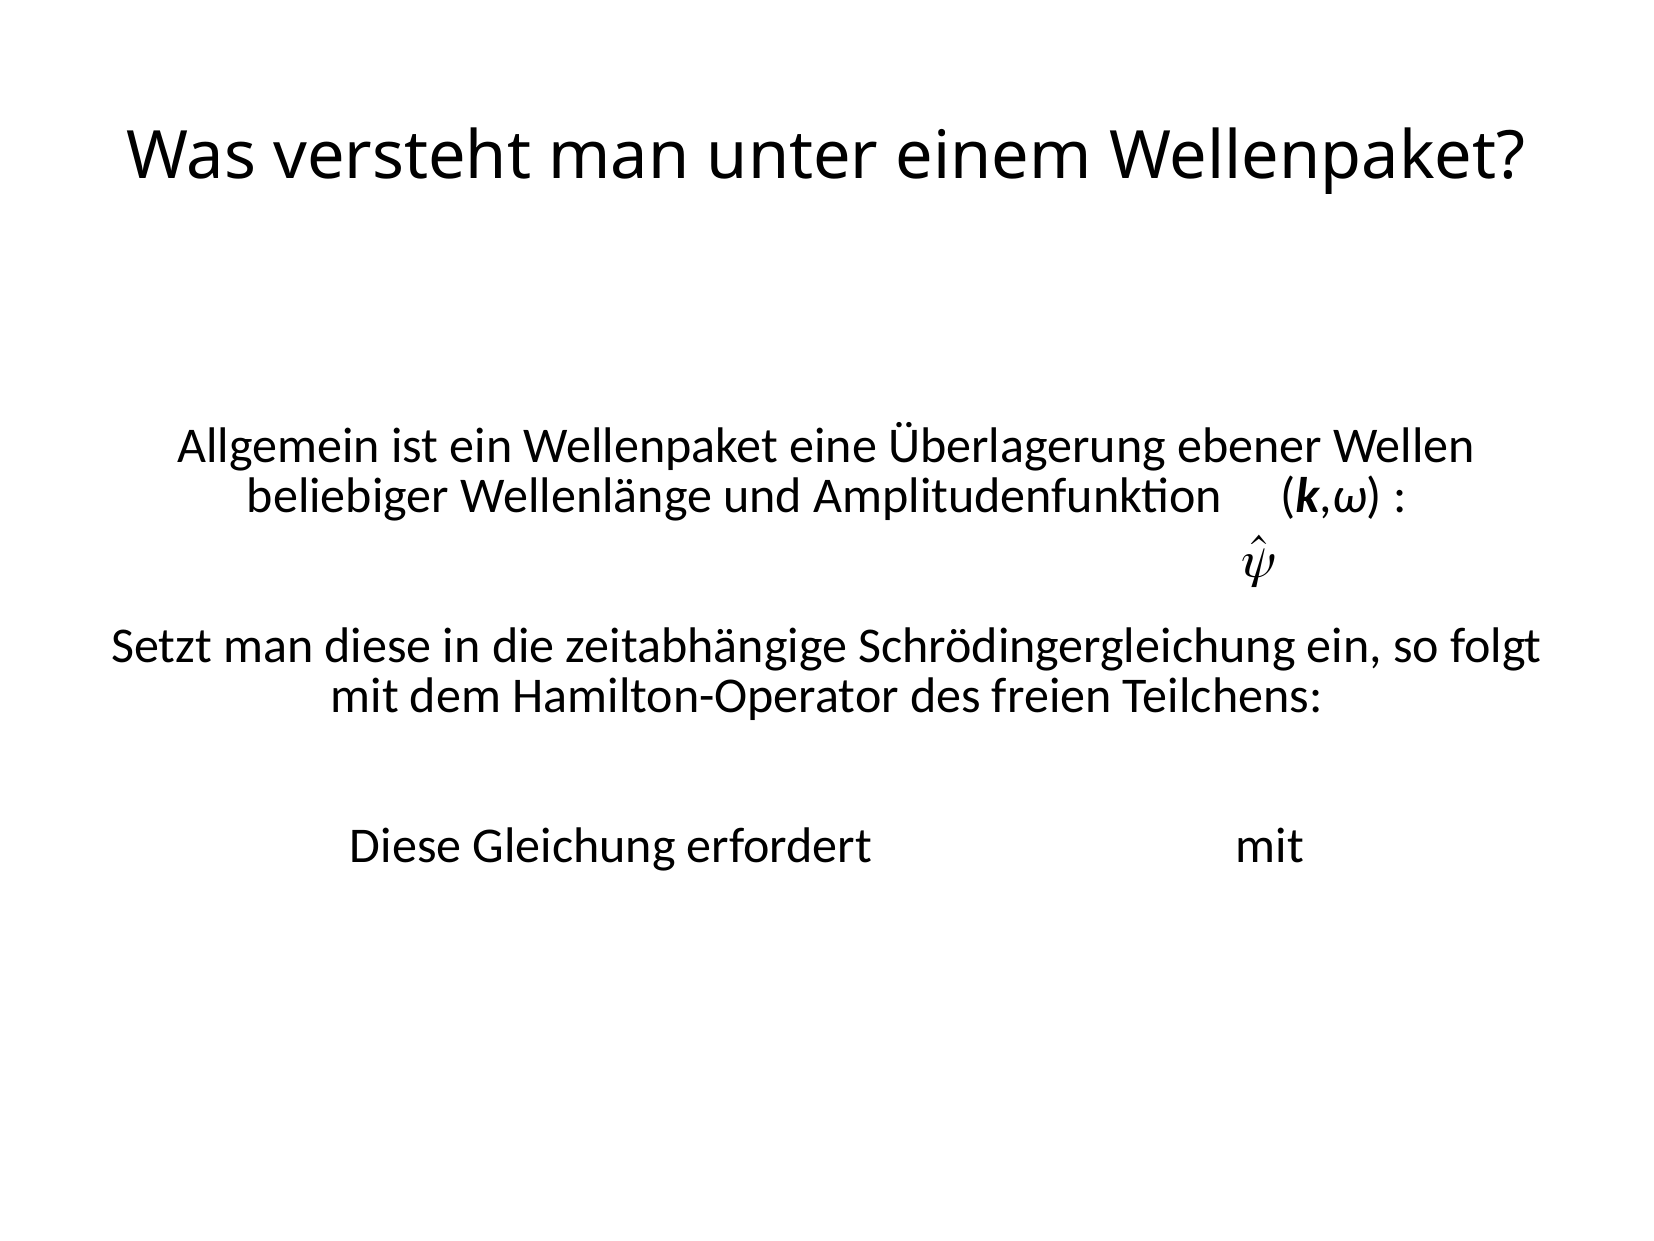

# Was versteht man unter einem Wellenpaket?
Allgemein ist ein Wellenpaket eine Überlagerung ebener Wellen beliebiger Wellenlänge und Amplitudenfunktion 	(k,ω) :
Setzt man diese in die zeitabhängige Schrödingergleichung ein, so folgt mit dem Hamilton-Operator des freien Teilchens:
Diese Gleichung erfordert					mit